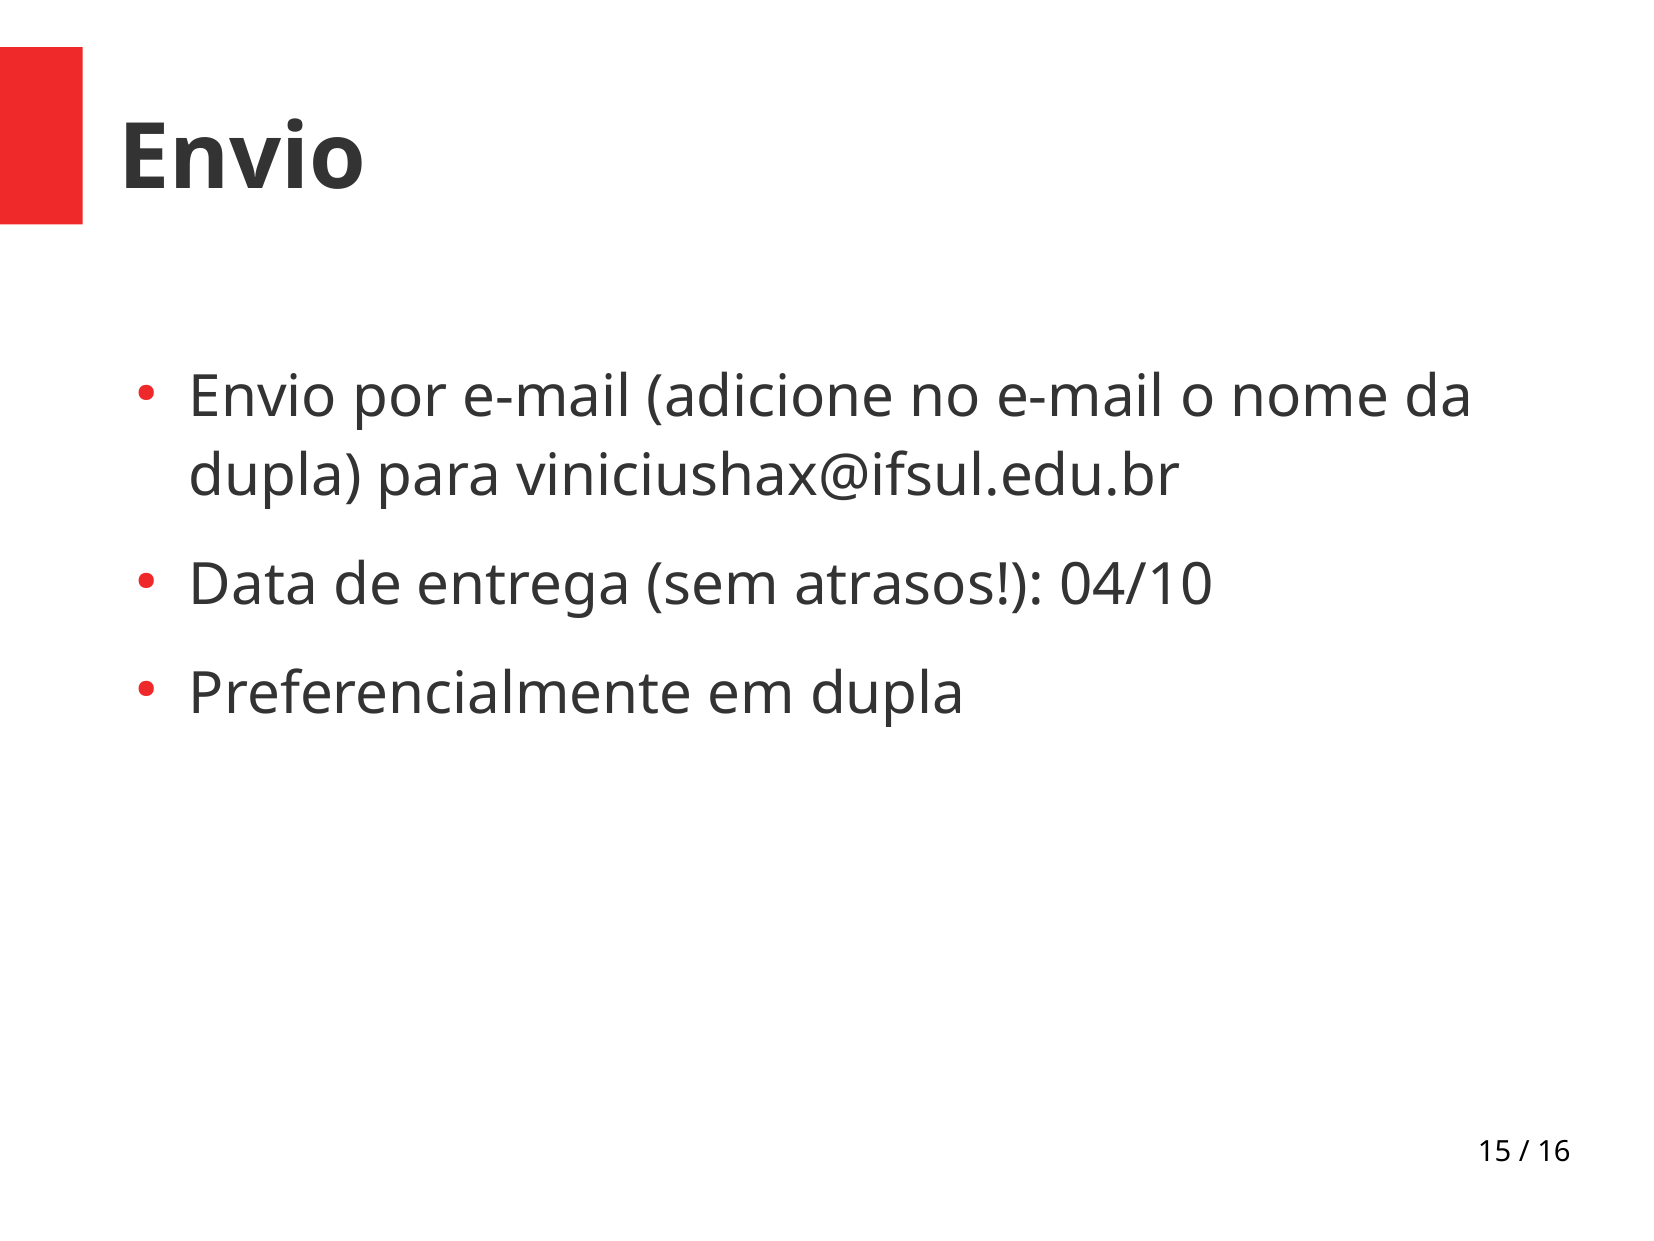

# Envio
Envio por e-mail (adicione no e-mail o nome da dupla) para viniciushax@ifsul.edu.br
Data de entrega (sem atrasos!): 04/10
Preferencialmente em dupla
15